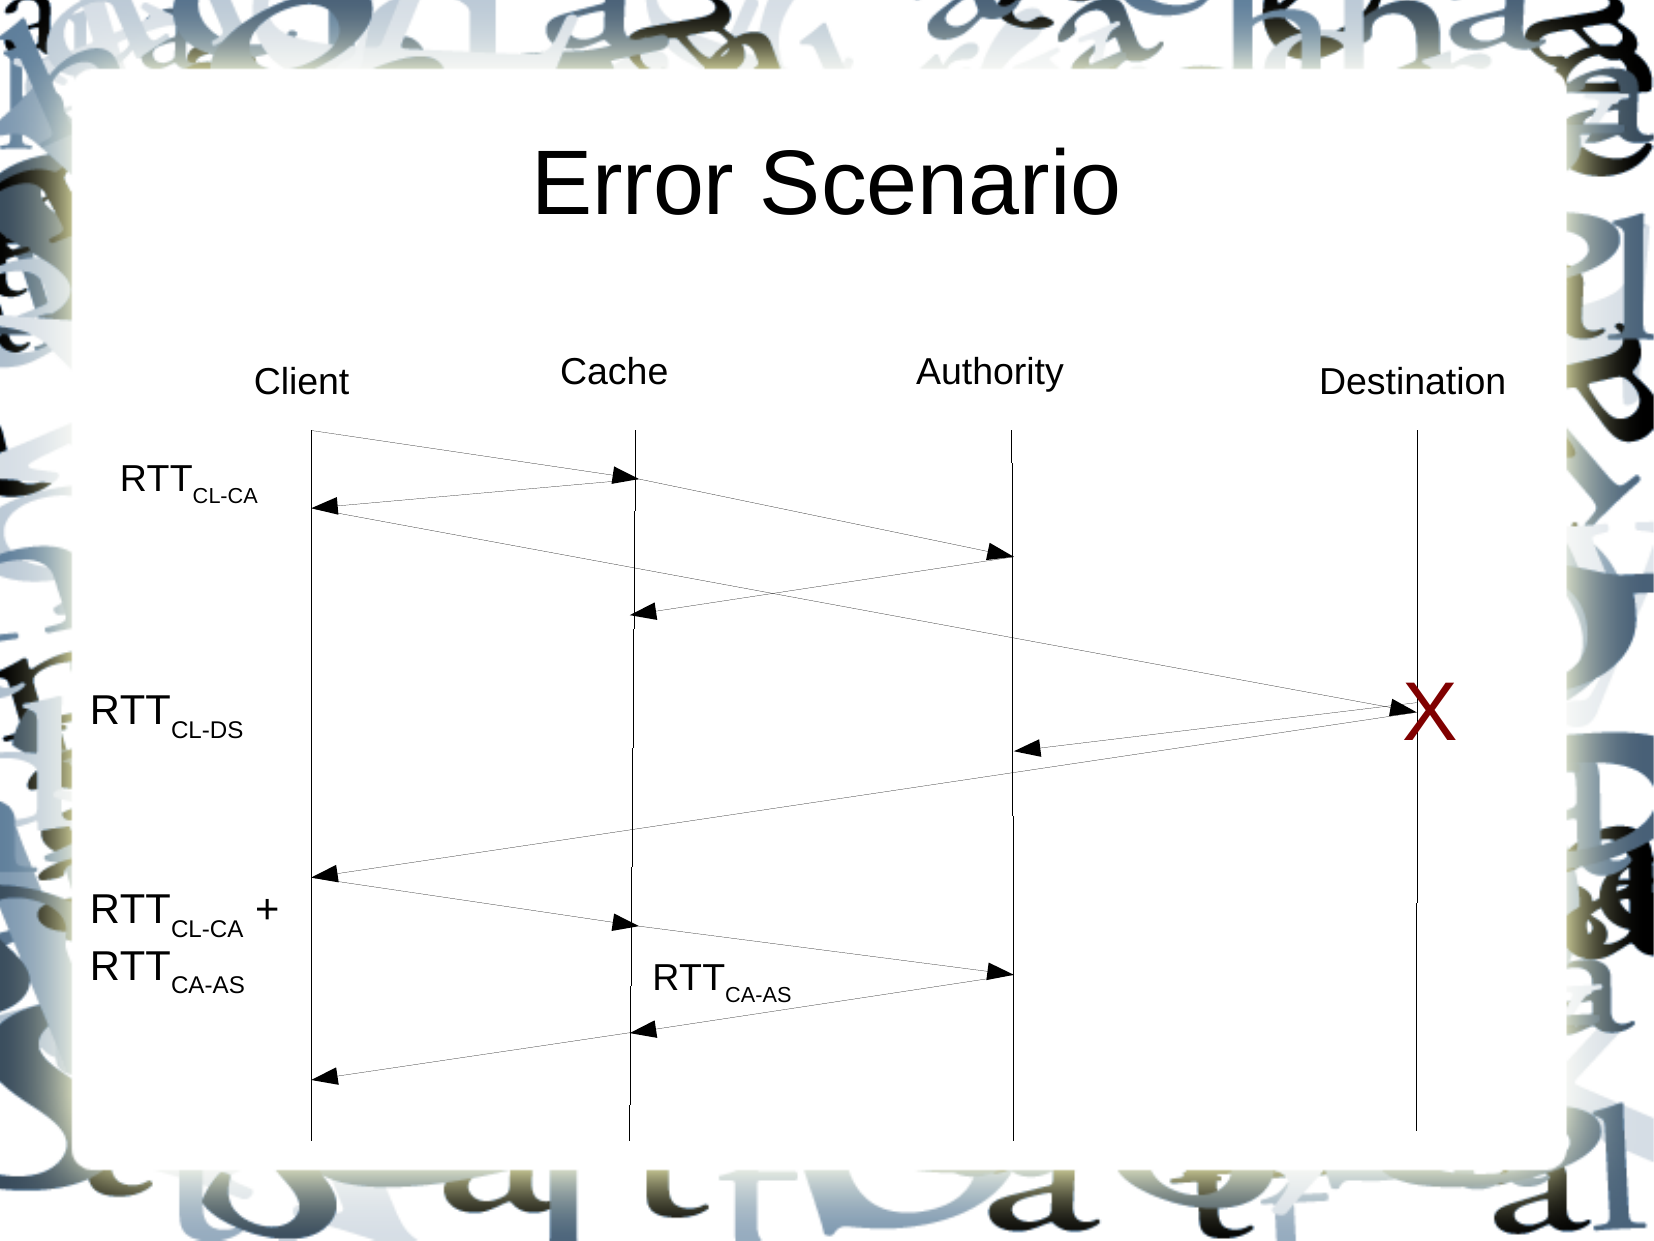

# Error Scenario
Cache
Authority
Client
Destination
RTTCL-CA
RTTCL-DS
RTTCL-CA +
RTTCA-AS
RTTCA-AS
X